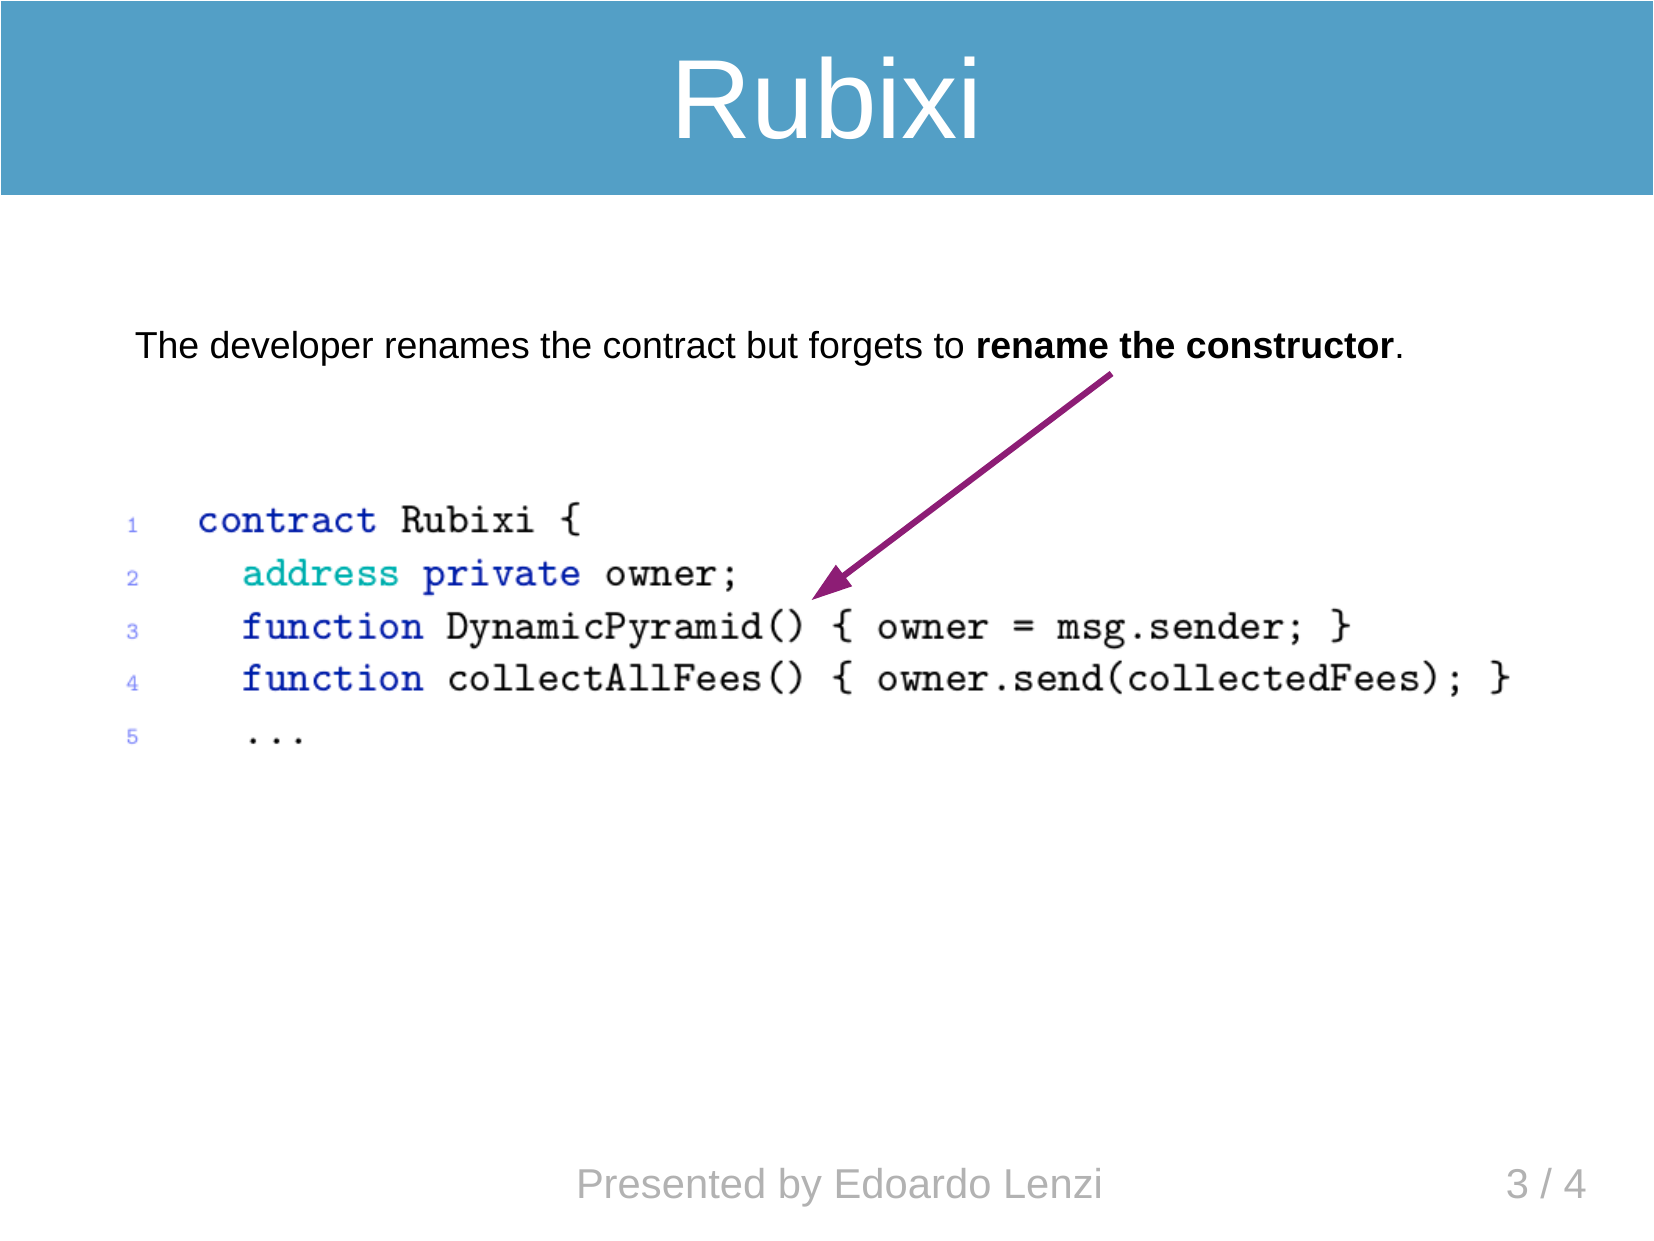

Rubixi
The developer renames the contract but forgets to rename the constructor.
# Presented by Edoardo Lenzi 3 / 4